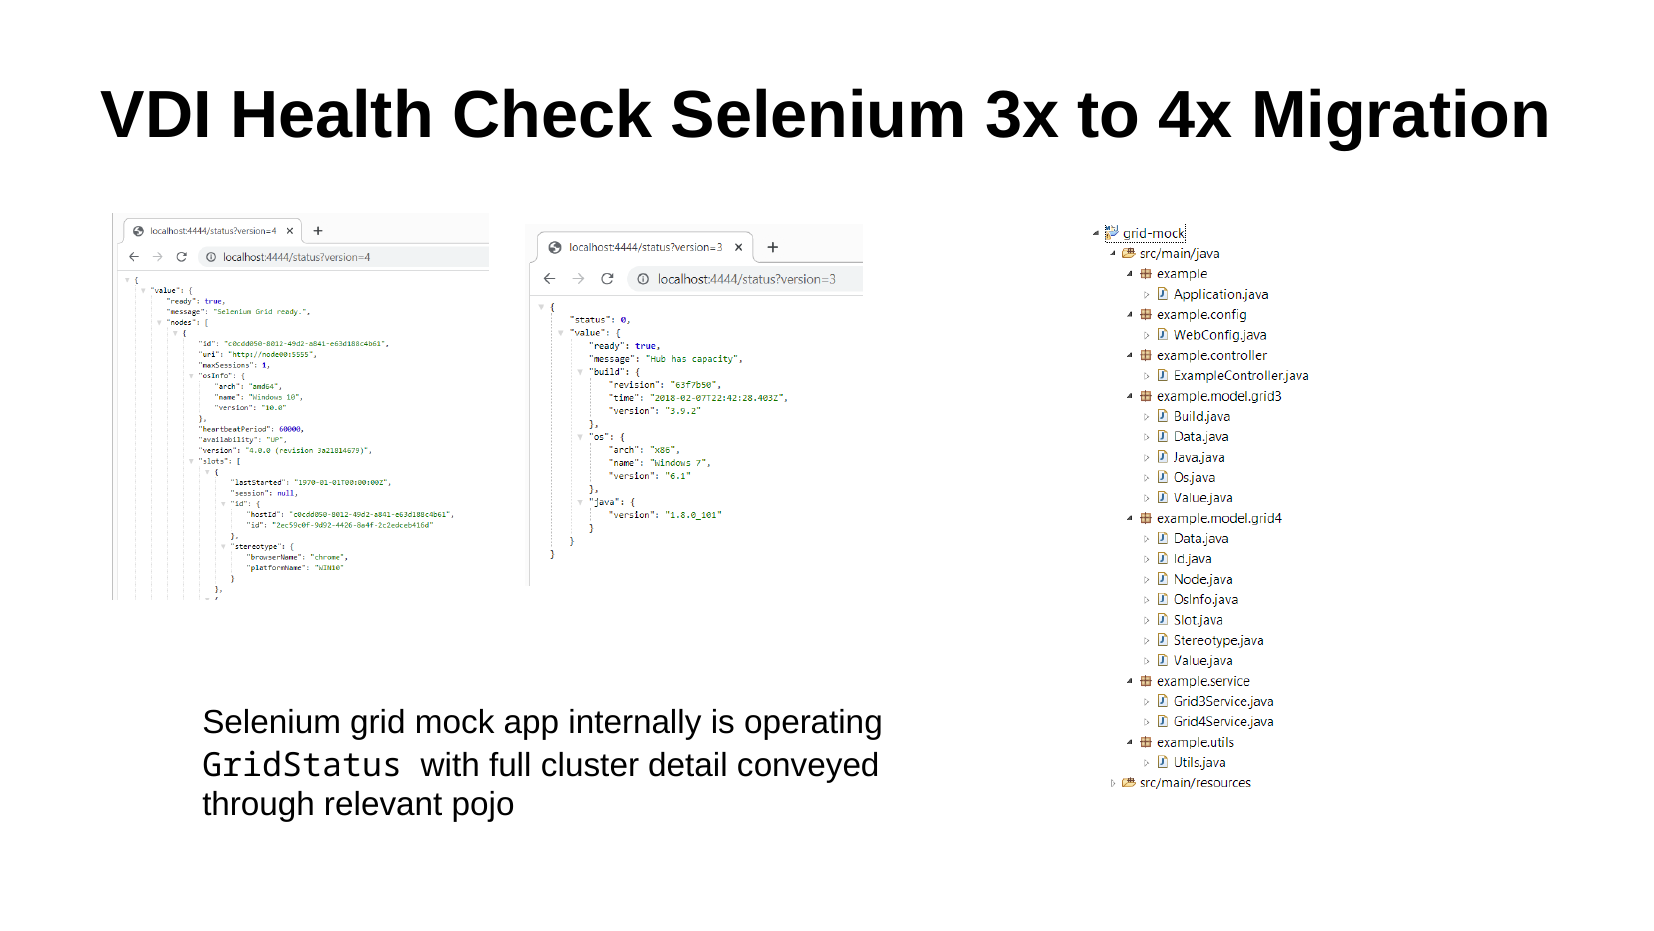

# VDI Health Check Selenium 3x to 4x Migration
Selenium grid mock app internally is operating
GridStatus with full cluster detail conveyed through relevant pojo